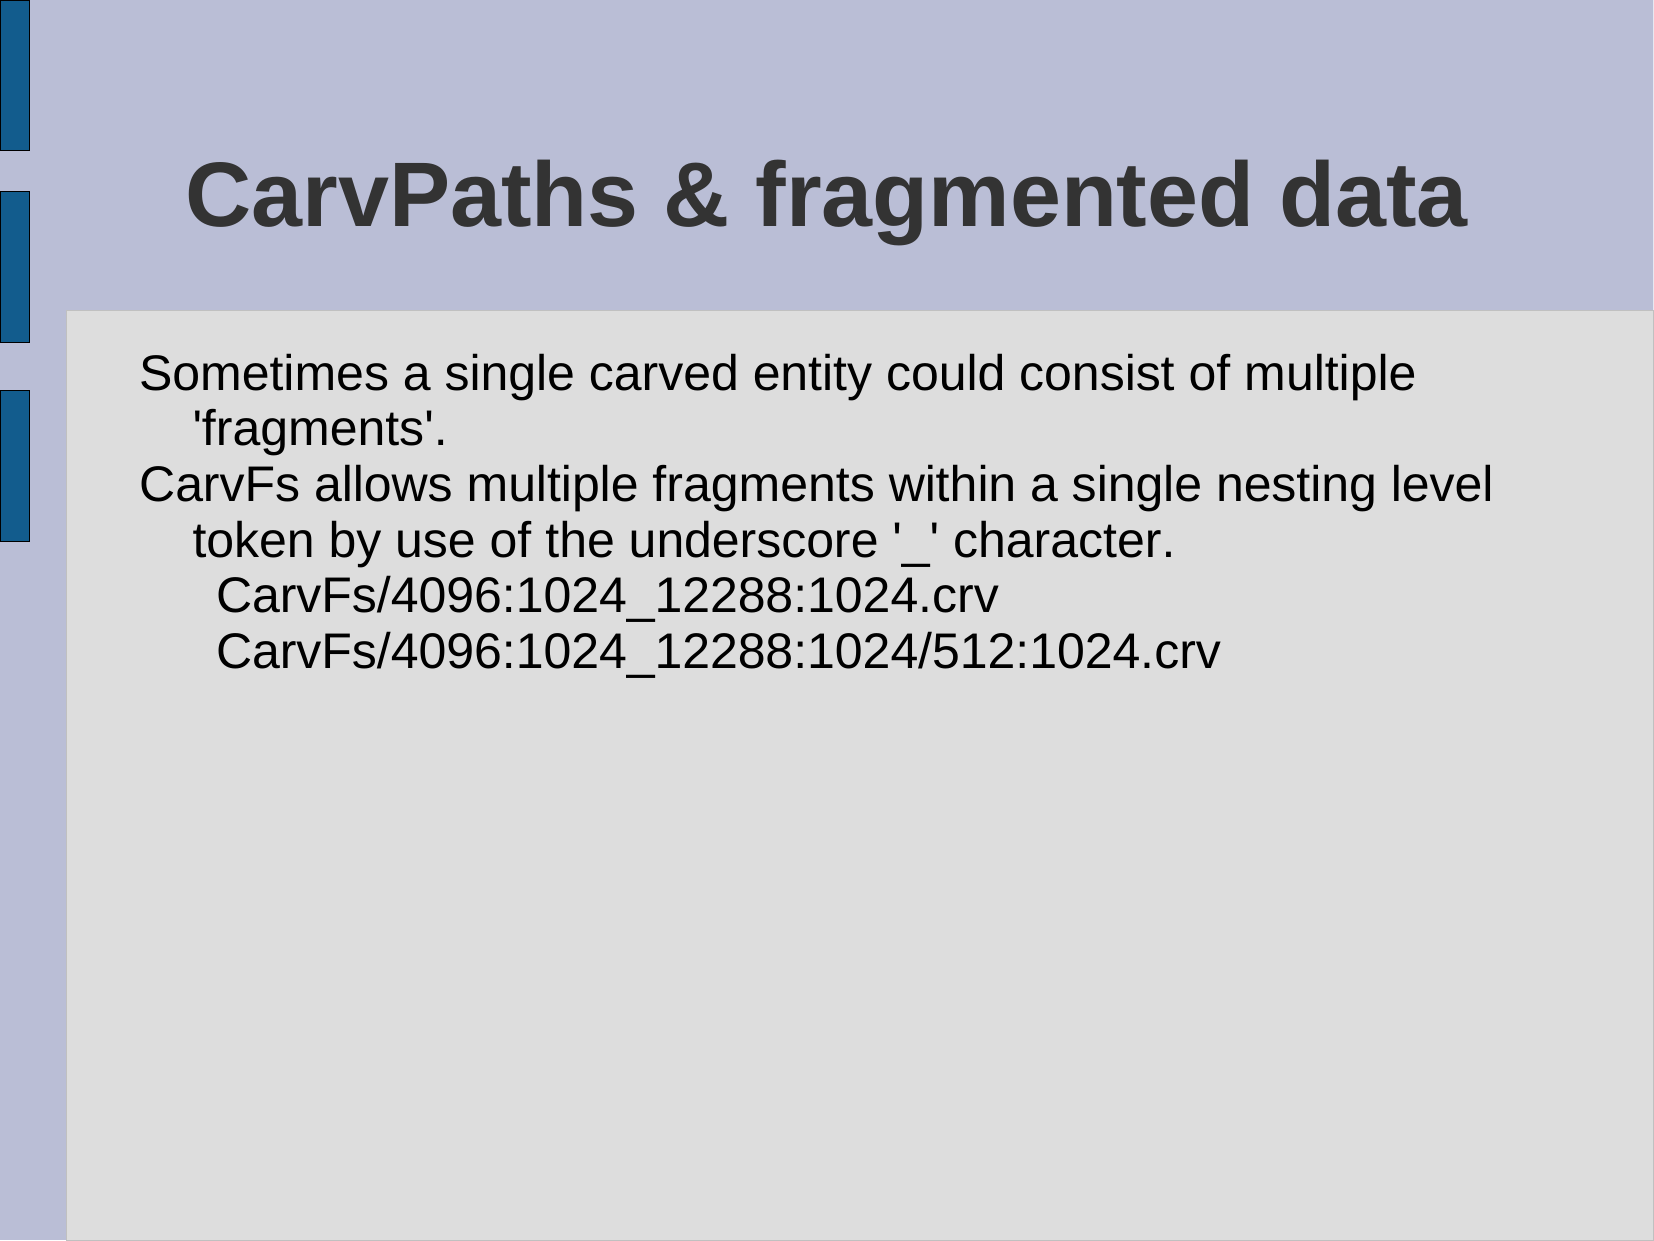

# CarvPaths & fragmented data
Sometimes a single carved entity could consist of multiple 'fragments'.
CarvFs allows multiple fragments within a single nesting level token by use of the underscore '_' character.
CarvFs/4096:1024_12288:1024.crv
CarvFs/4096:1024_12288:1024/512:1024.crv